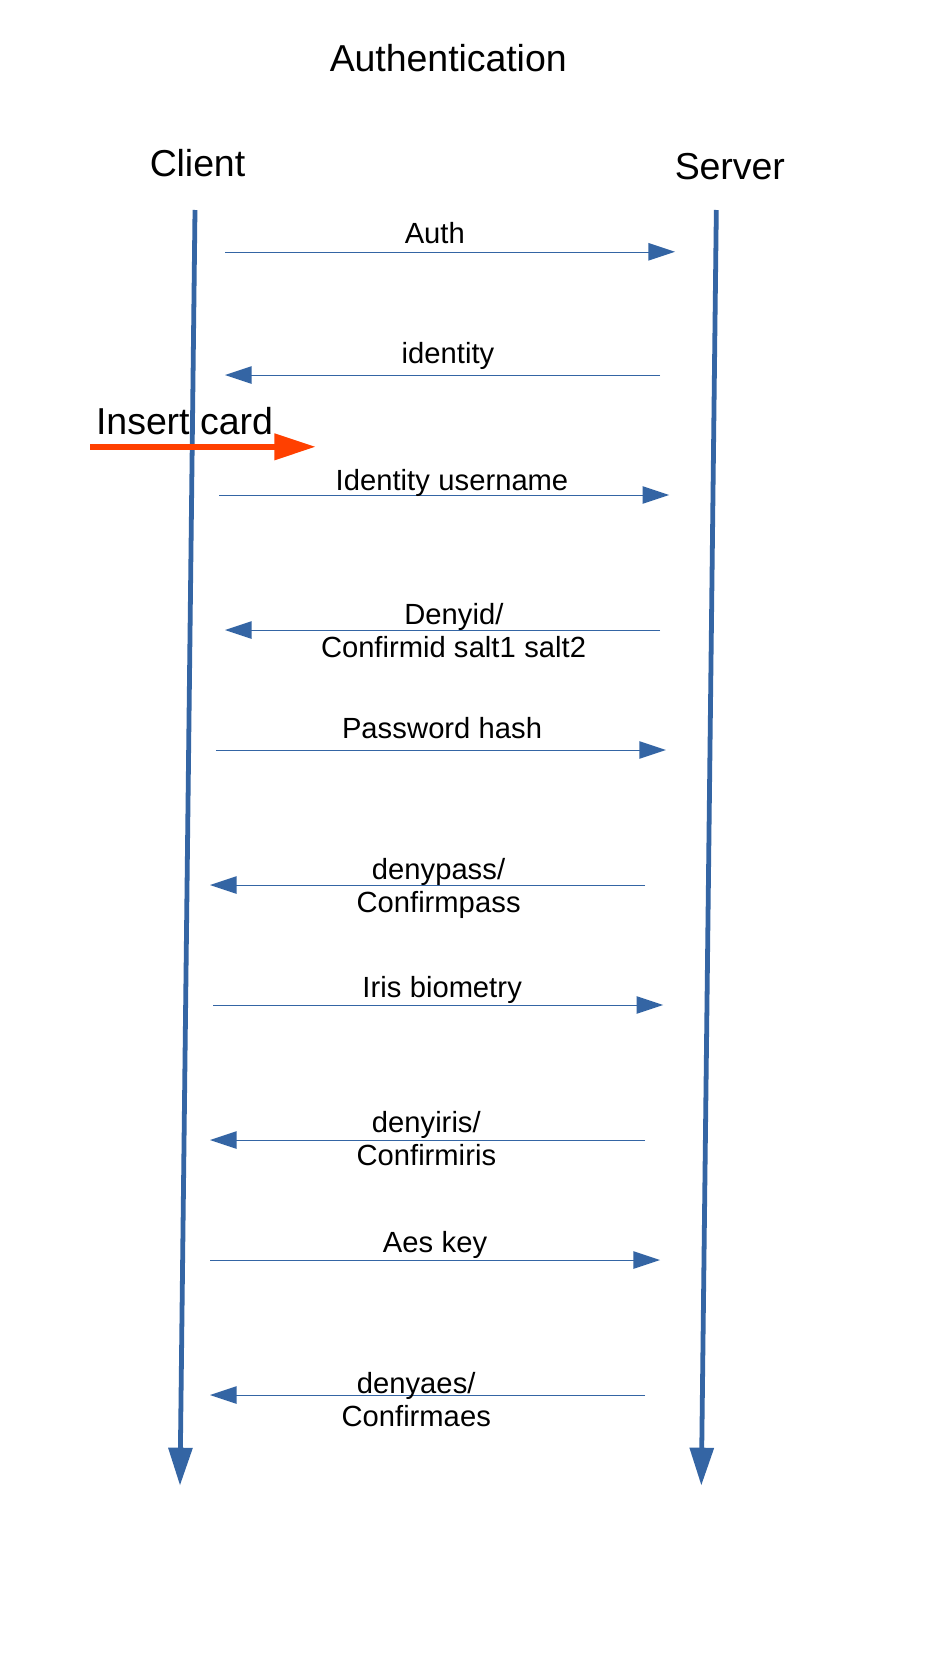

Authentication
Client
Server
Auth
identity
Insert card
Identity username
Denyid/
Confirmid salt1 salt2
Password hash
denypass/
Confirmpass
Iris biometry
denyiris/
Confirmiris
Aes key
denyaes/
Confirmaes